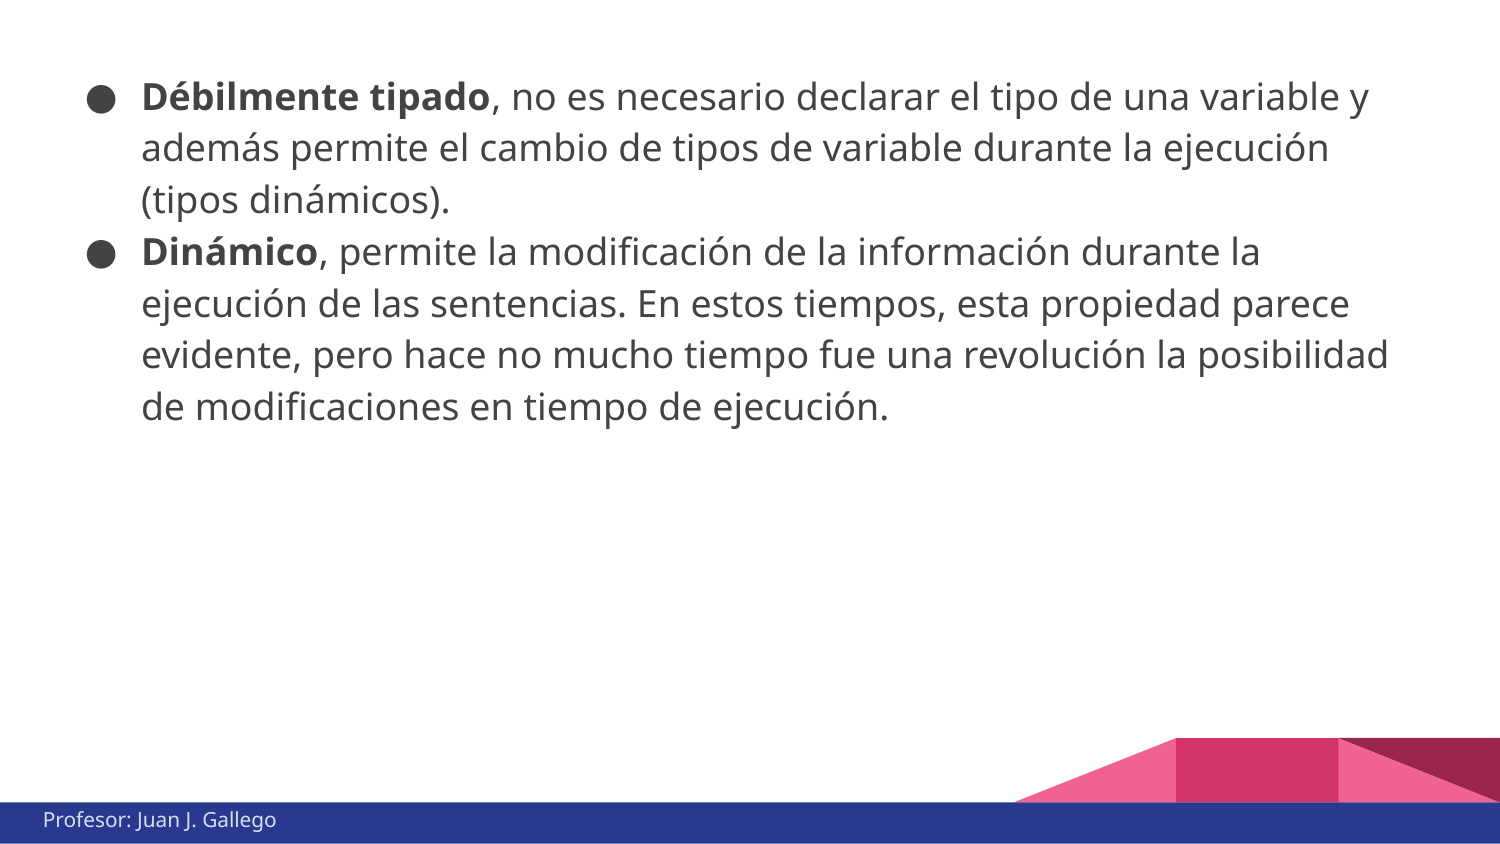

# Débilmente tipado, no es necesario declarar el tipo de una variable y además permite el cambio de tipos de variable durante la ejecución (tipos dinámicos).
Dinámico, permite la modificación de la información durante la ejecución de las sentencias. En estos tiempos, esta propiedad parece evidente, pero hace no mucho tiempo fue una revolución la posibilidad de modificaciones en tiempo de ejecución.